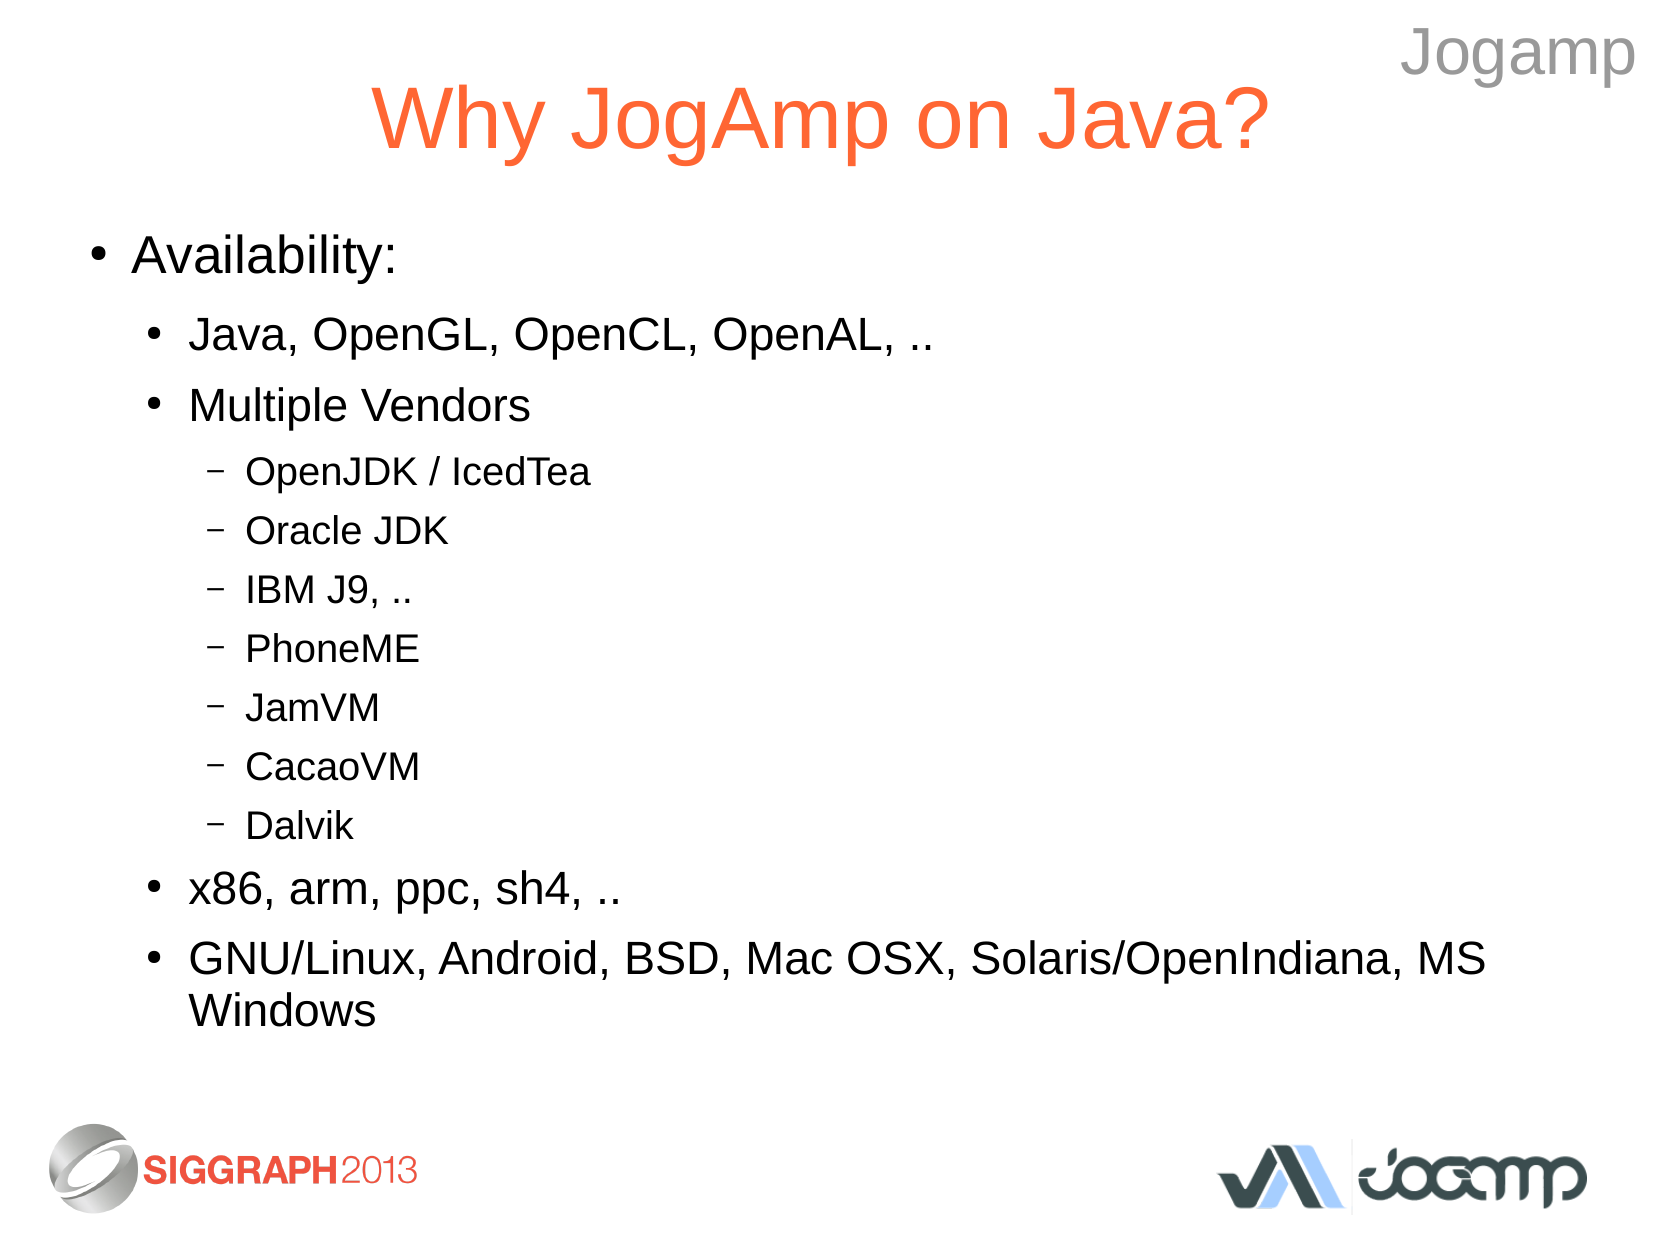

Jogamp
# Why JogAmp on Java?
Availability:
Java, OpenGL, OpenCL, OpenAL, ..
Multiple Vendors
OpenJDK / IcedTea
Oracle JDK
IBM J9, ..
PhoneME
JamVM
CacaoVM
Dalvik
x86, arm, ppc, sh4, ..
GNU/Linux, Android, BSD, Mac OSX, Solaris/OpenIndiana, MS Windows